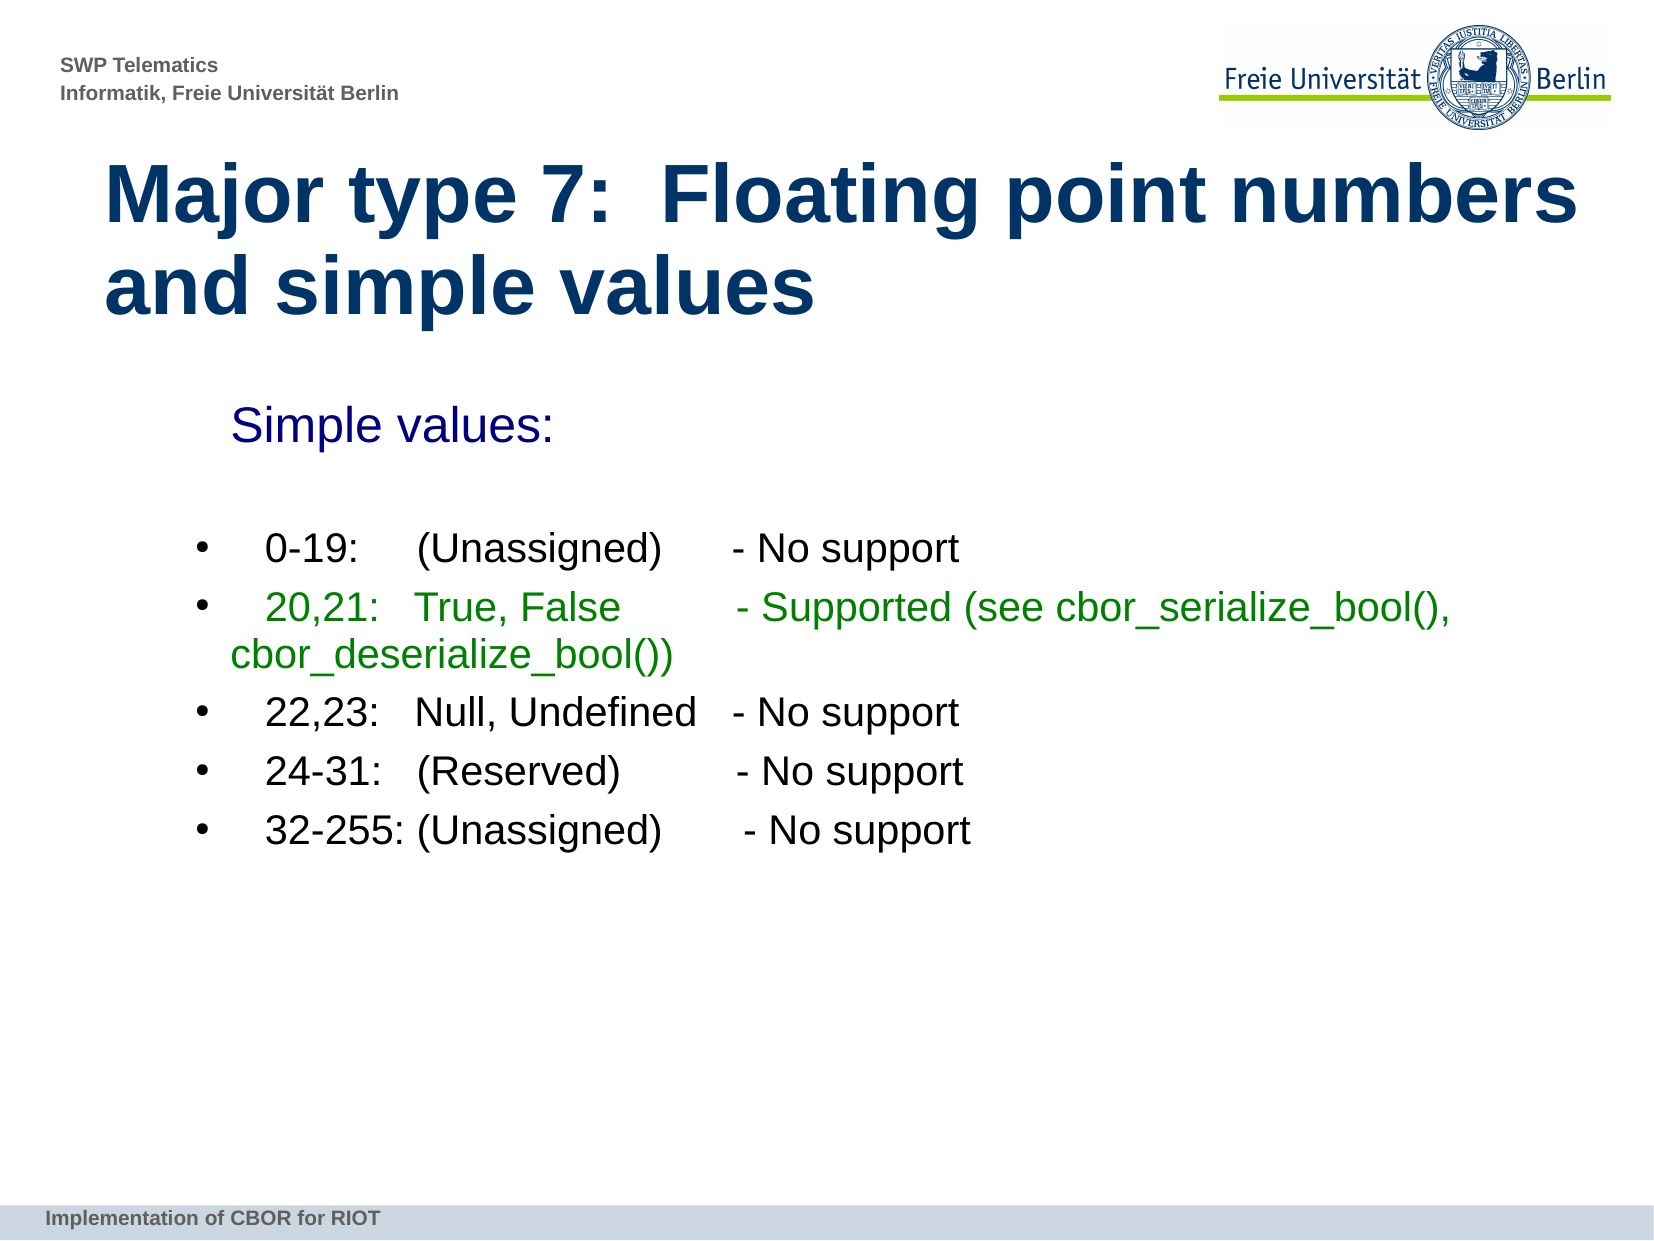

# Major type 7: Floating point numbers and simple values
Simple values:
 0-19: (Unassigned) - No support
 20,21: True, False - Supported (see cbor_serialize_bool(), cbor_deserialize_bool())
 22,23: Null, Undefined - No support
 24-31: (Reserved) - No support
 32-255: (Unassigned) - No support